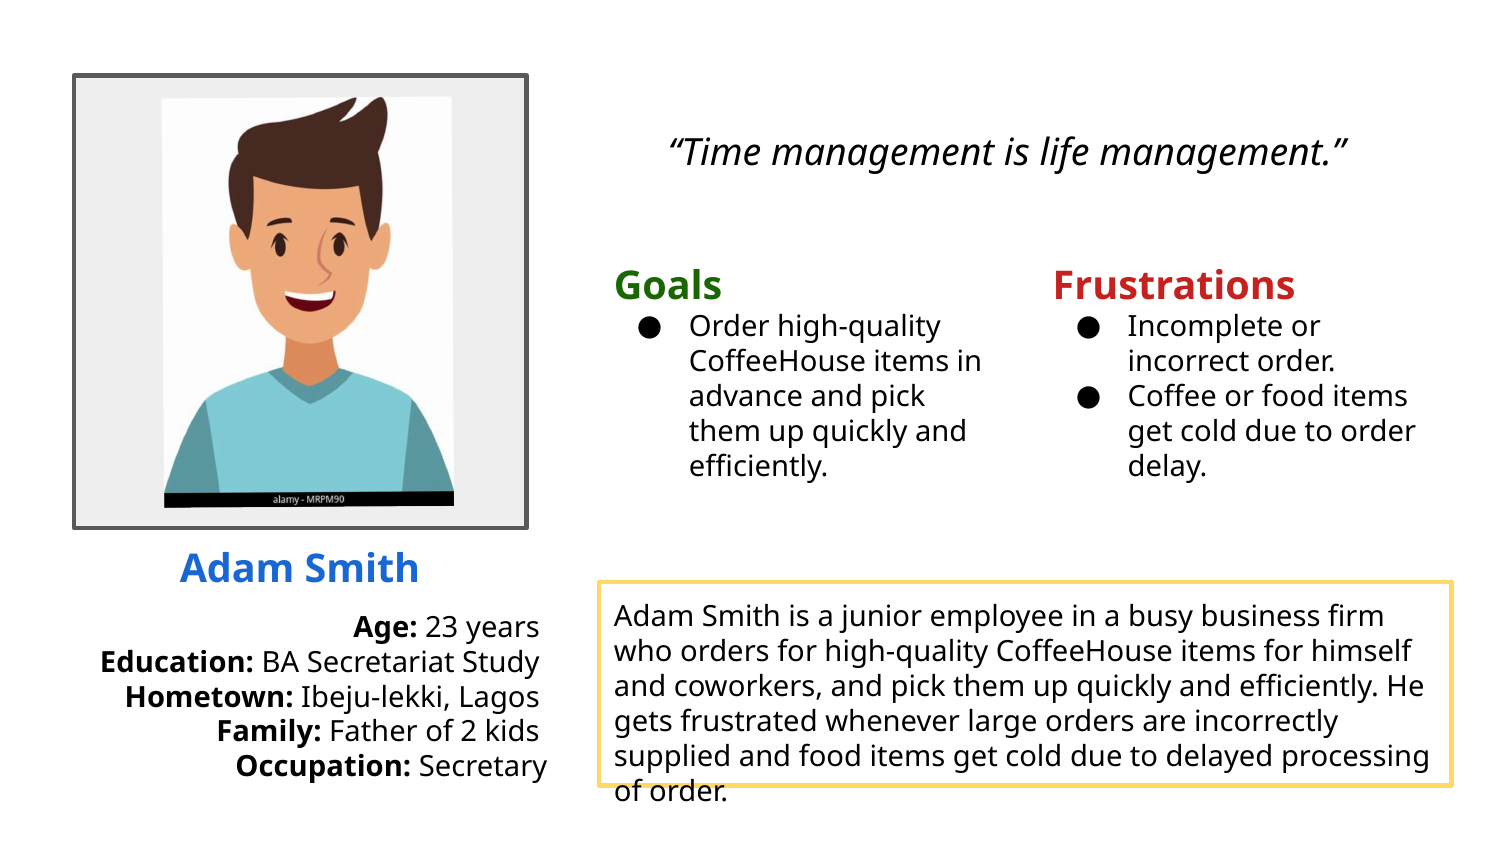

“Time management is life management.”
Add image that represents this persona
Goals
Order high-quality CoffeeHouse items in advance and pick them up quickly and efficiently.
Frustrations
Incomplete or incorrect order.
Coffee or food items get cold due to order delay.
Adam Smith
Adam Smith is a junior employee in a busy business firm who orders for high-quality CoffeeHouse items for himself and coworkers, and pick them up quickly and efficiently. He gets frustrated whenever large orders are incorrectly supplied and food items get cold due to delayed processing of order.
Age: 23 years
Education: BA Secretariat Study
Hometown: Ibeju-lekki, Lagos
Family: Father of 2 kids
Occupation: Secretary